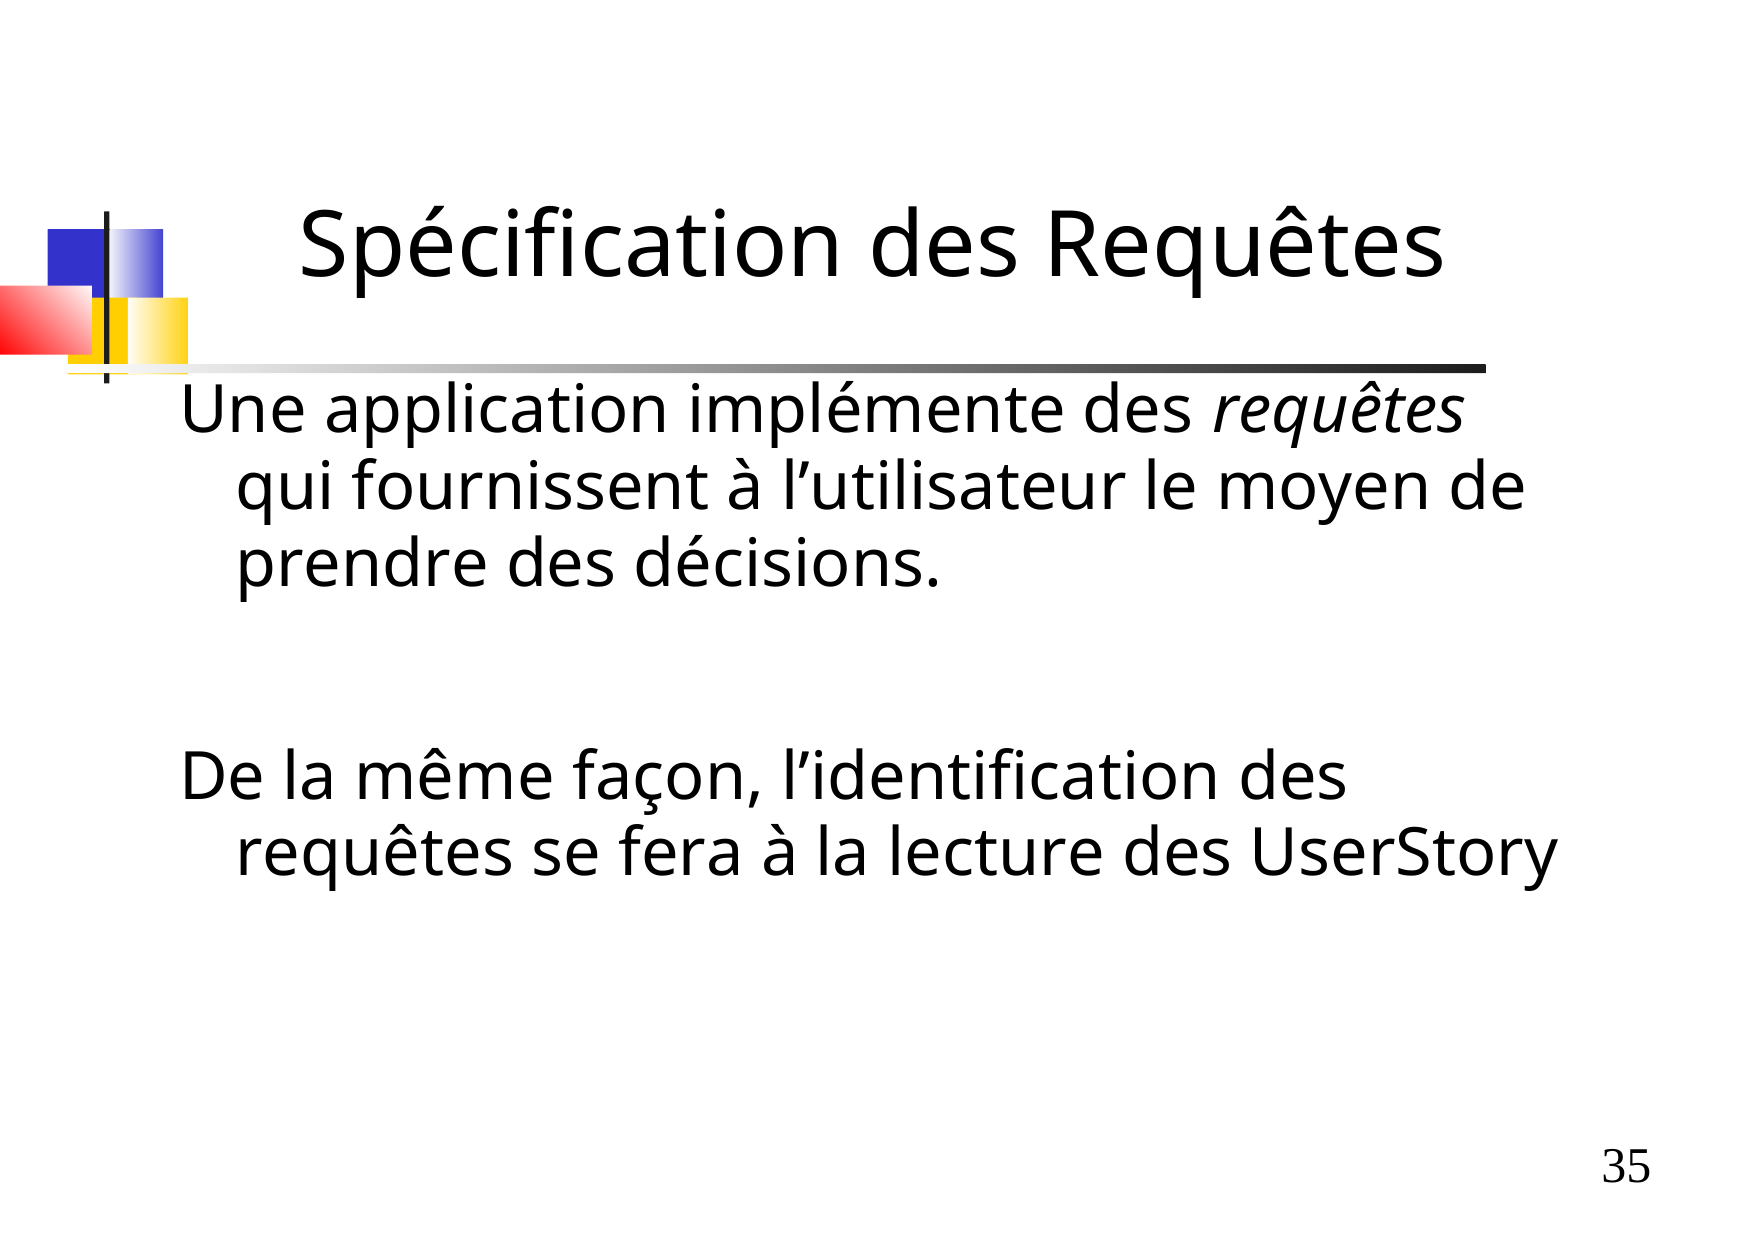

# Spécification des Requêtes
Une application implémente des requêtes qui fournissent à l’utilisateur le moyen de prendre des décisions.
De la même façon, l’identification des requêtes se fera à la lecture des UserStory